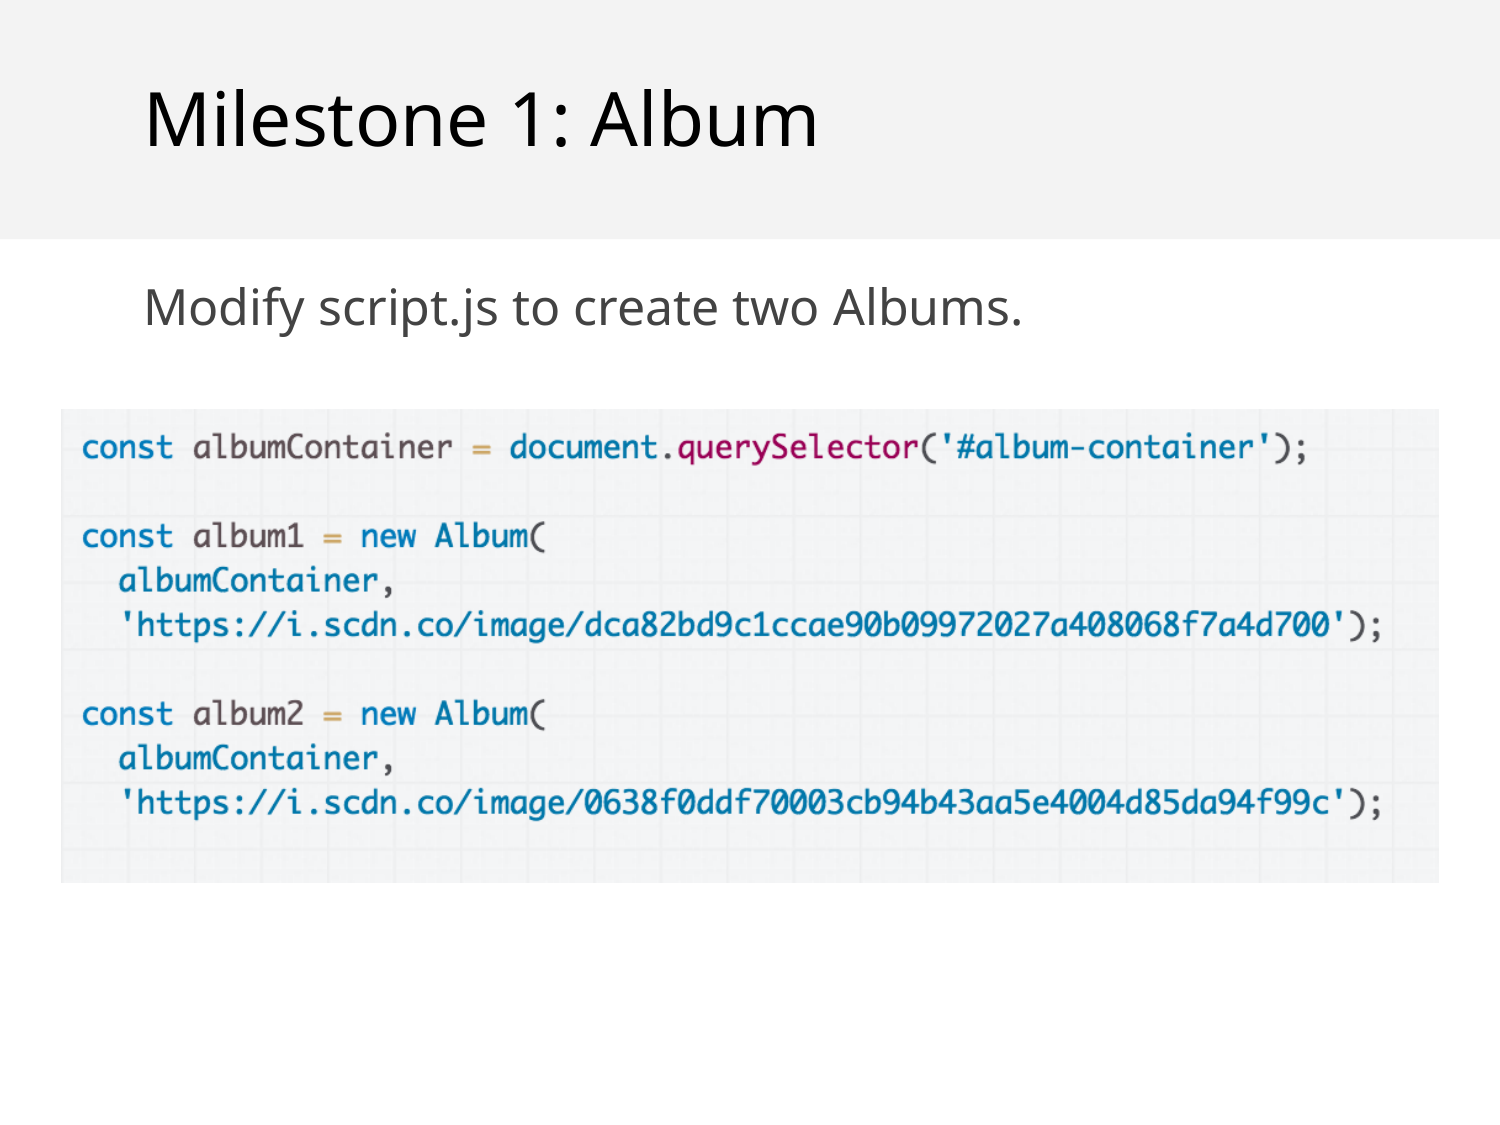

# Milestone 1: Album
Modify script.js to create two Albums.